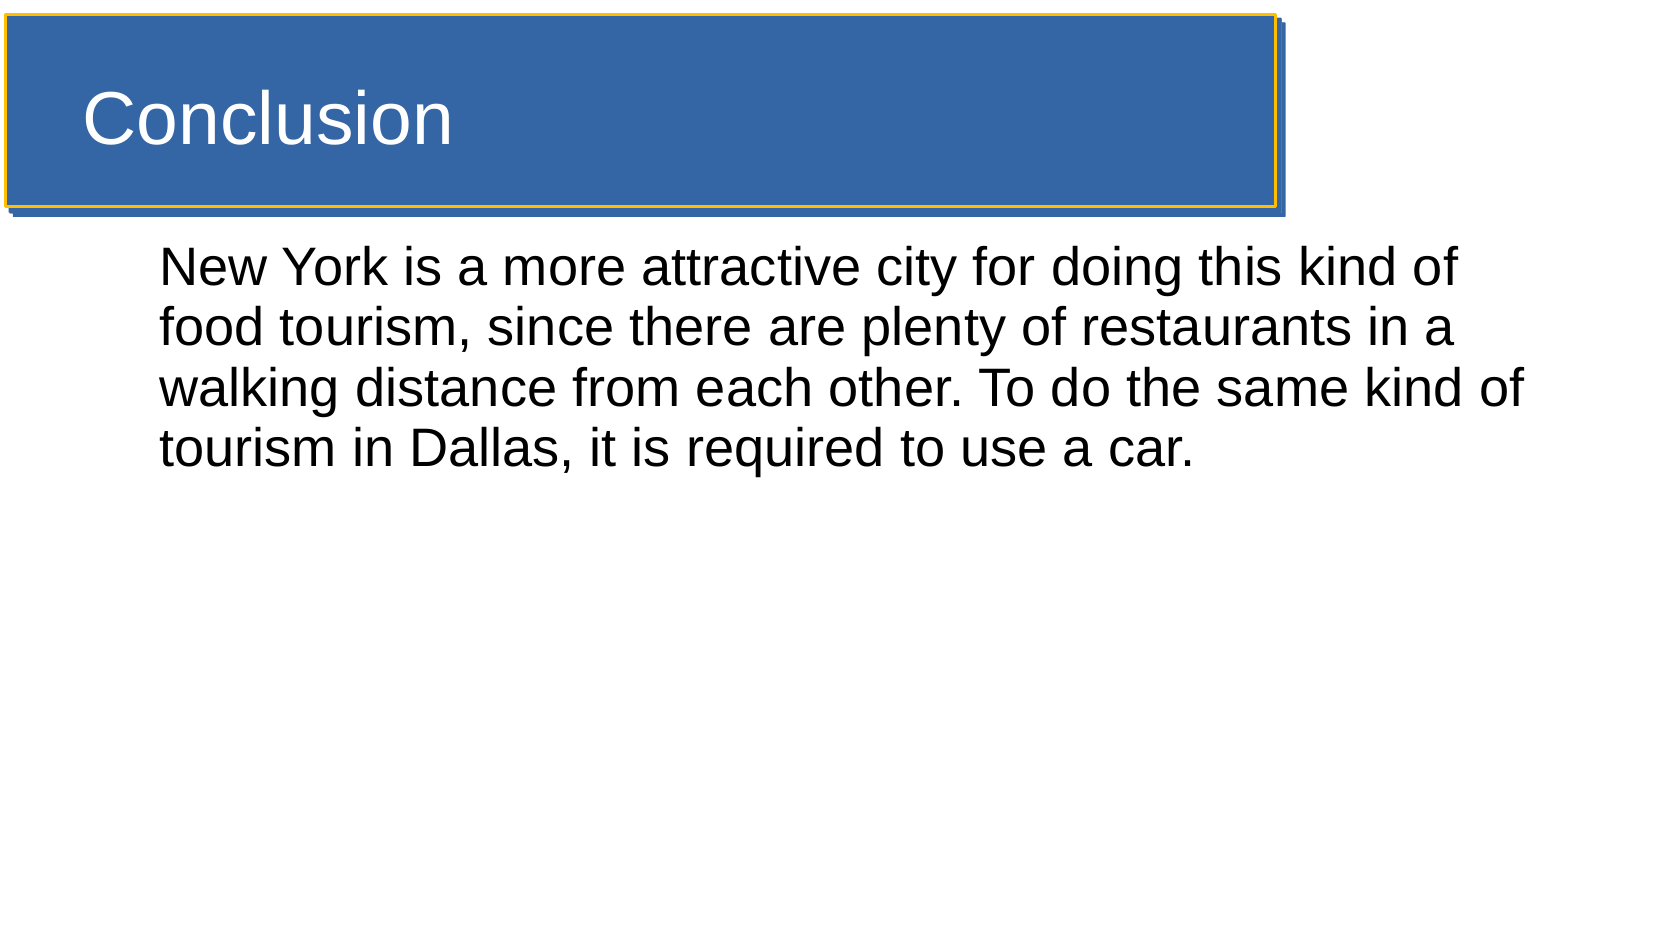

# Conclusion
New York is a more attractive city for doing this kind of food tourism, since there are plenty of restaurants in a walking distance from each other. To do the same kind of tourism in Dallas, it is required to use a car.